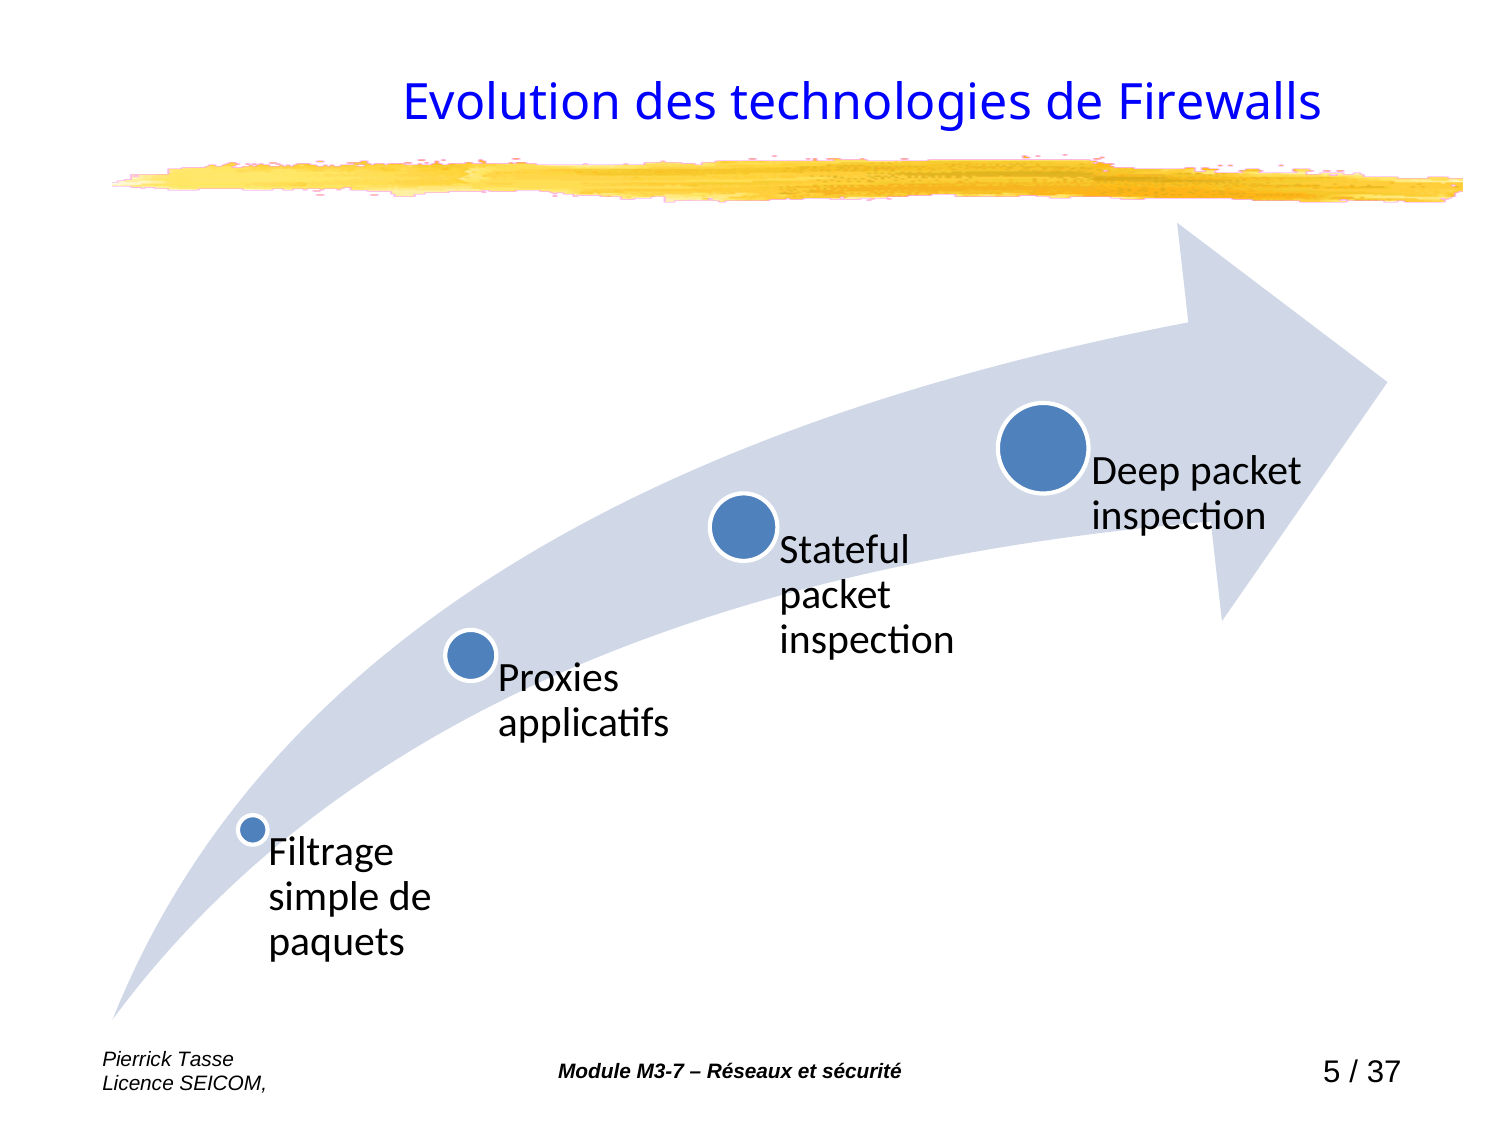

# Evolution des technologies de Firewalls
Deep packet inspection
Stateful packet inspection
Proxies applicatifs
Filtrage simple de paquets
5